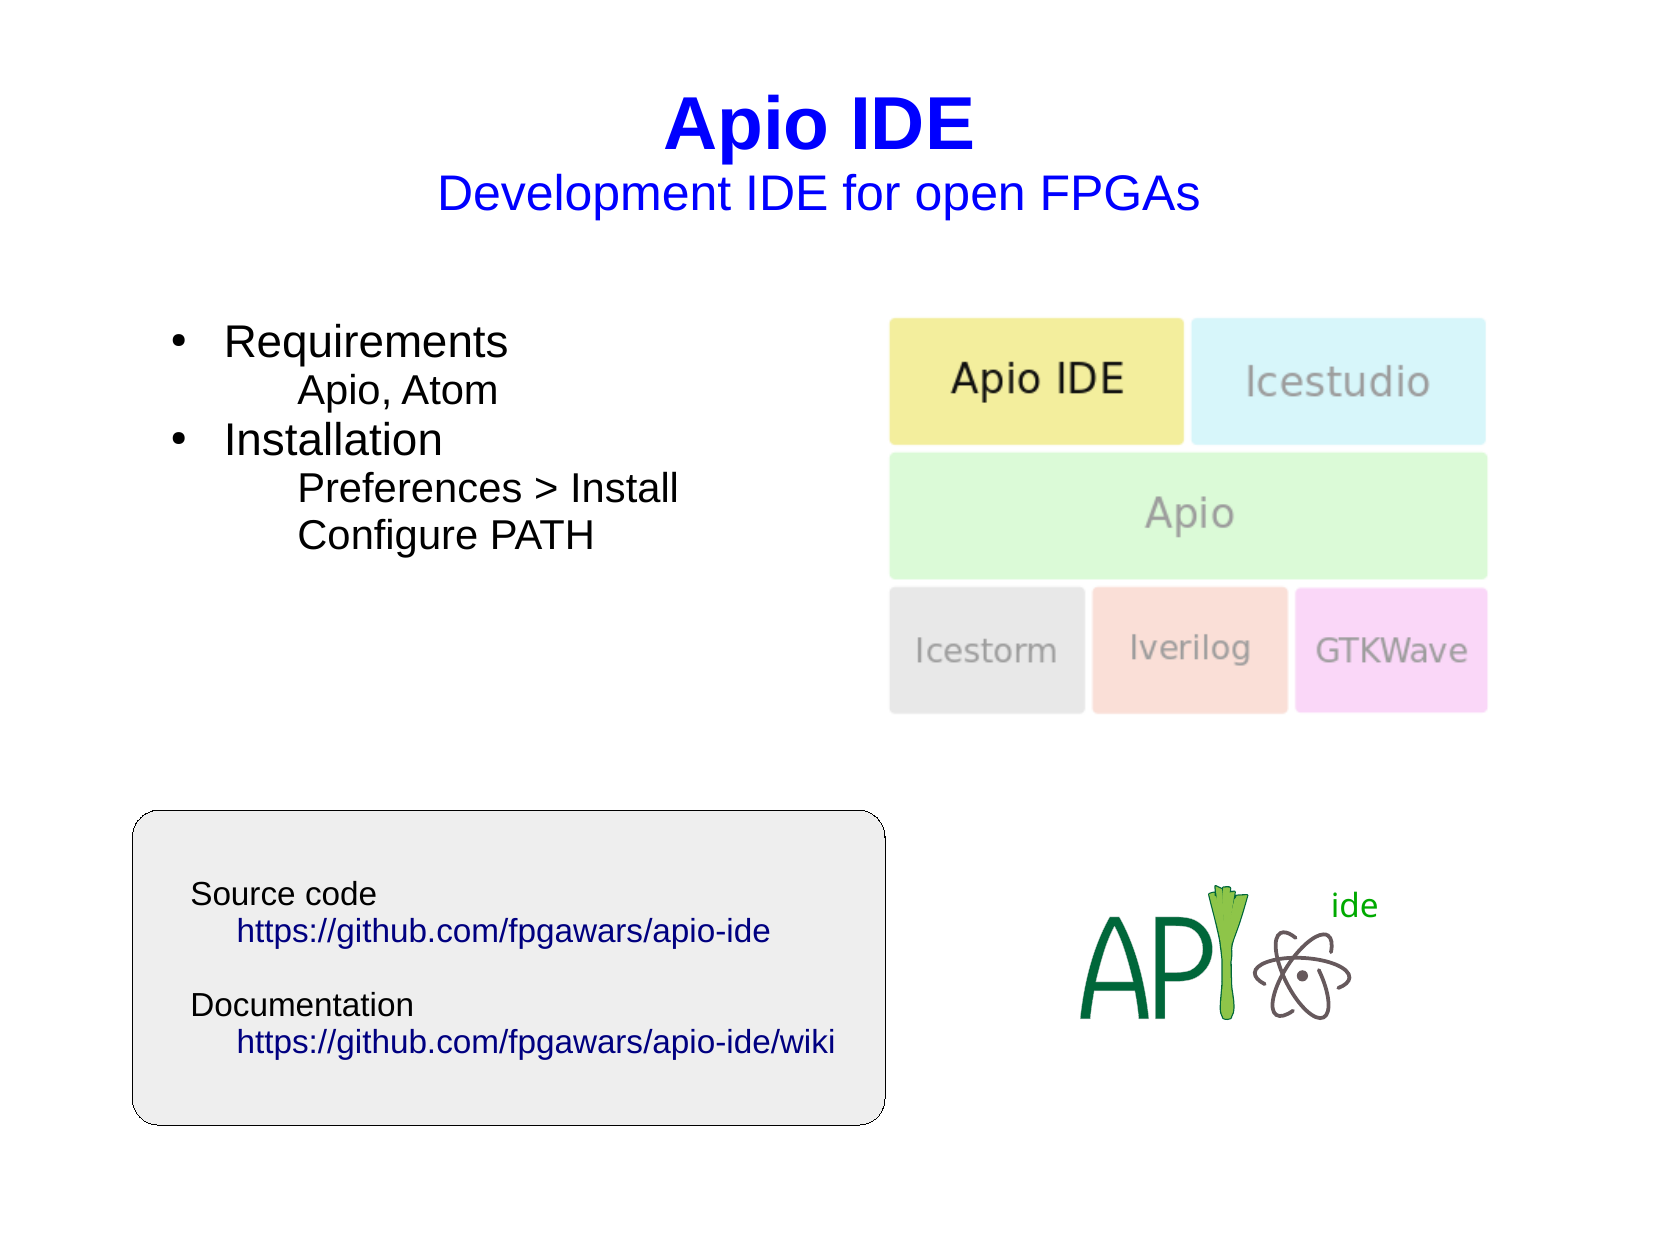

# Apio IDE Development IDE for open FPGAs
Requirements
Apio, Atom
Installation
Preferences > Install
Configure PATH
Source code
 https://github.com/fpgawars/apio-ide
Documentation
 https://github.com/fpgawars/apio-ide/wiki